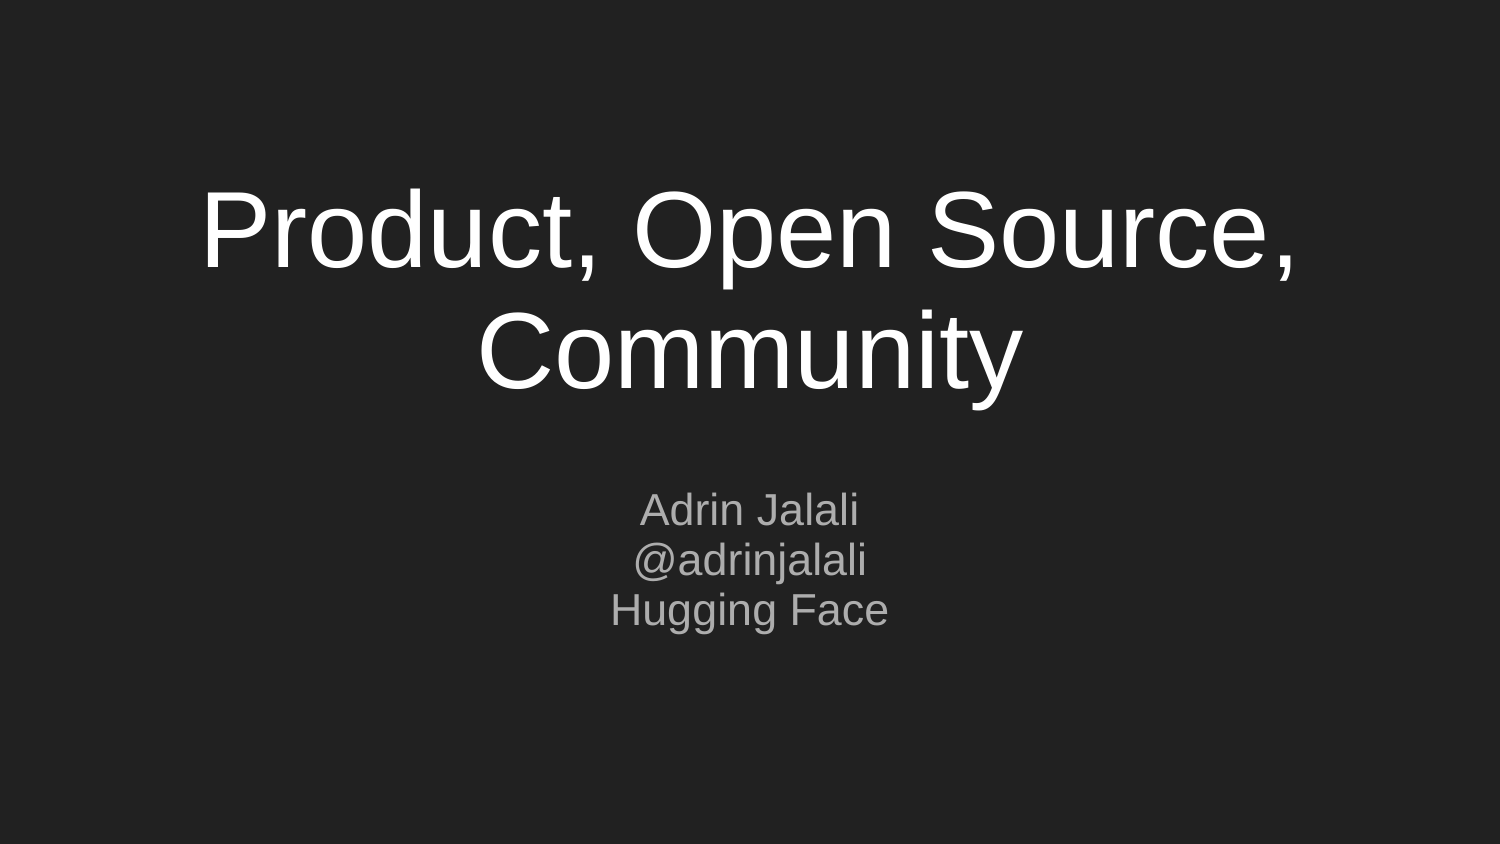

# Product, Open Source, Community
Adrin Jalali
@adrinjalali
Hugging Face